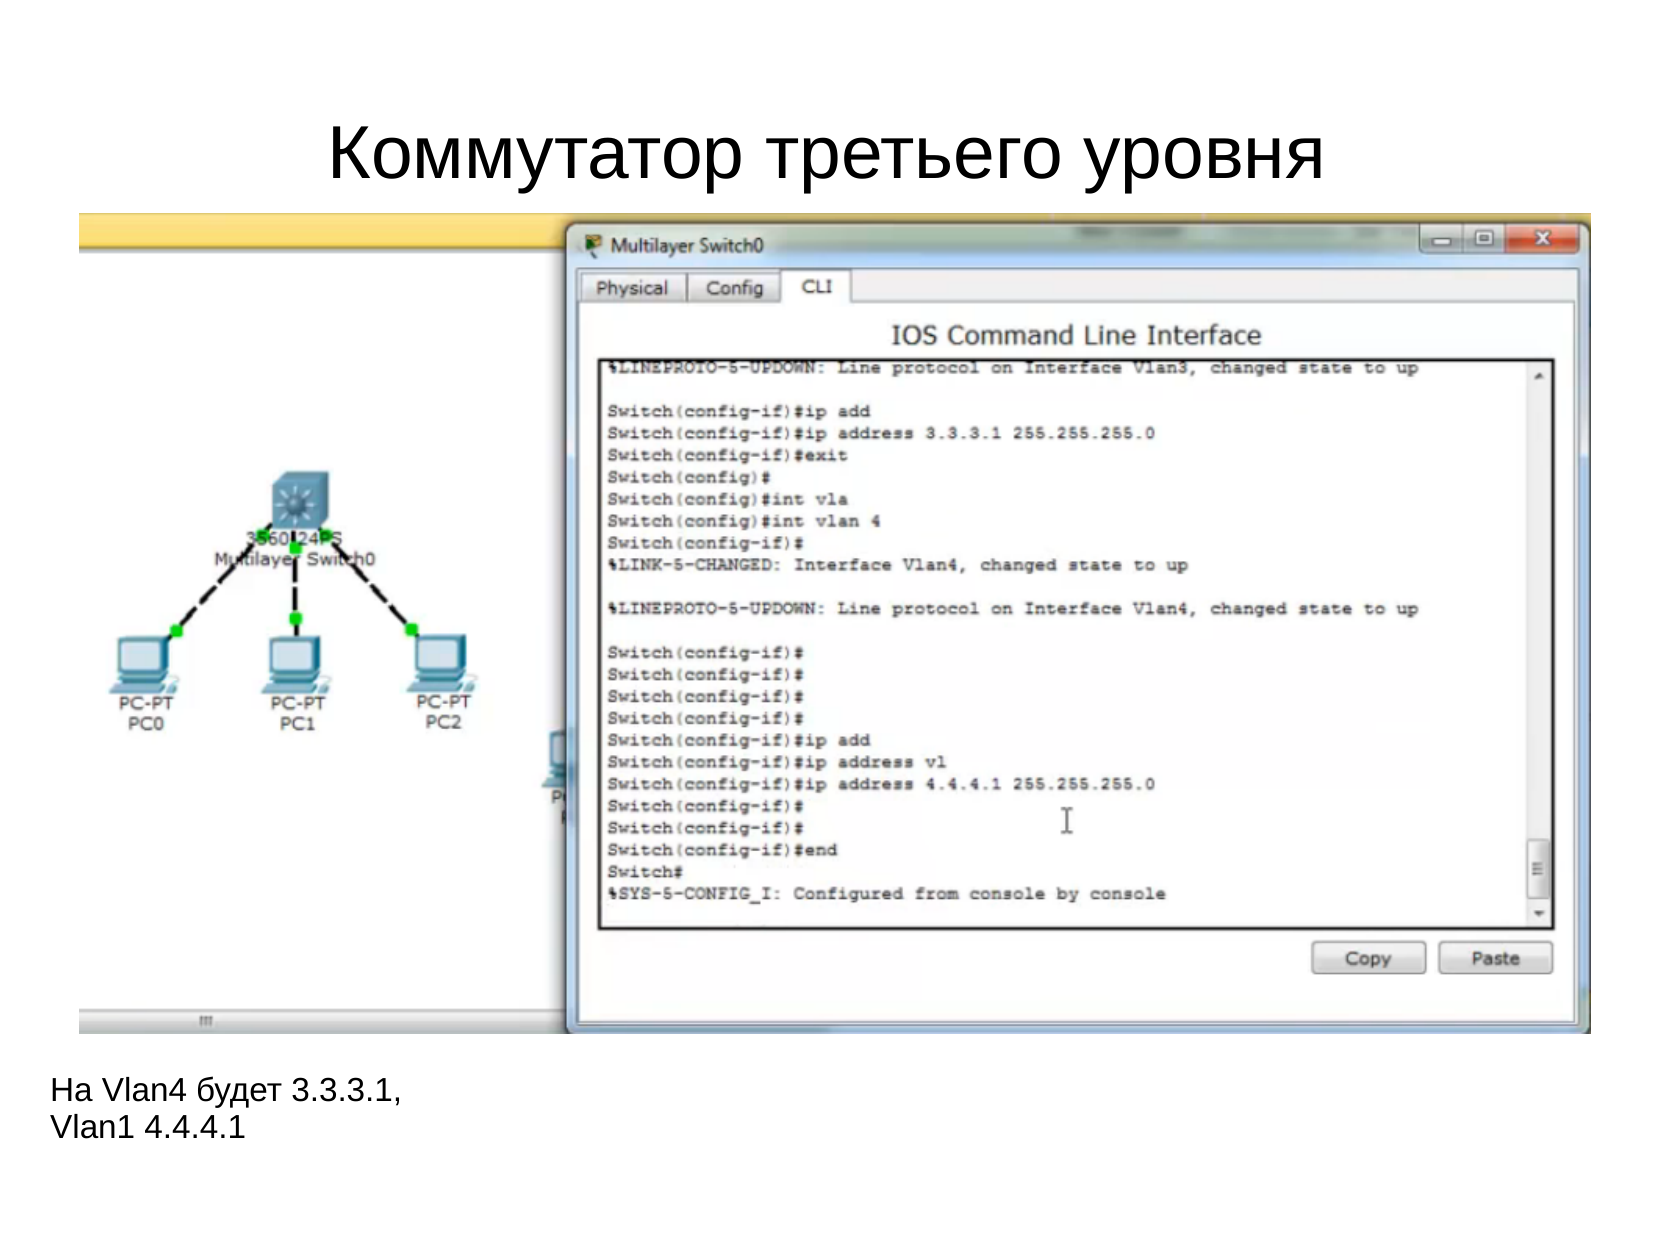

# Коммутатор третьего уровня
На Vlan4 будет 3.3.3.1,
Vlan1 4.4.4.1